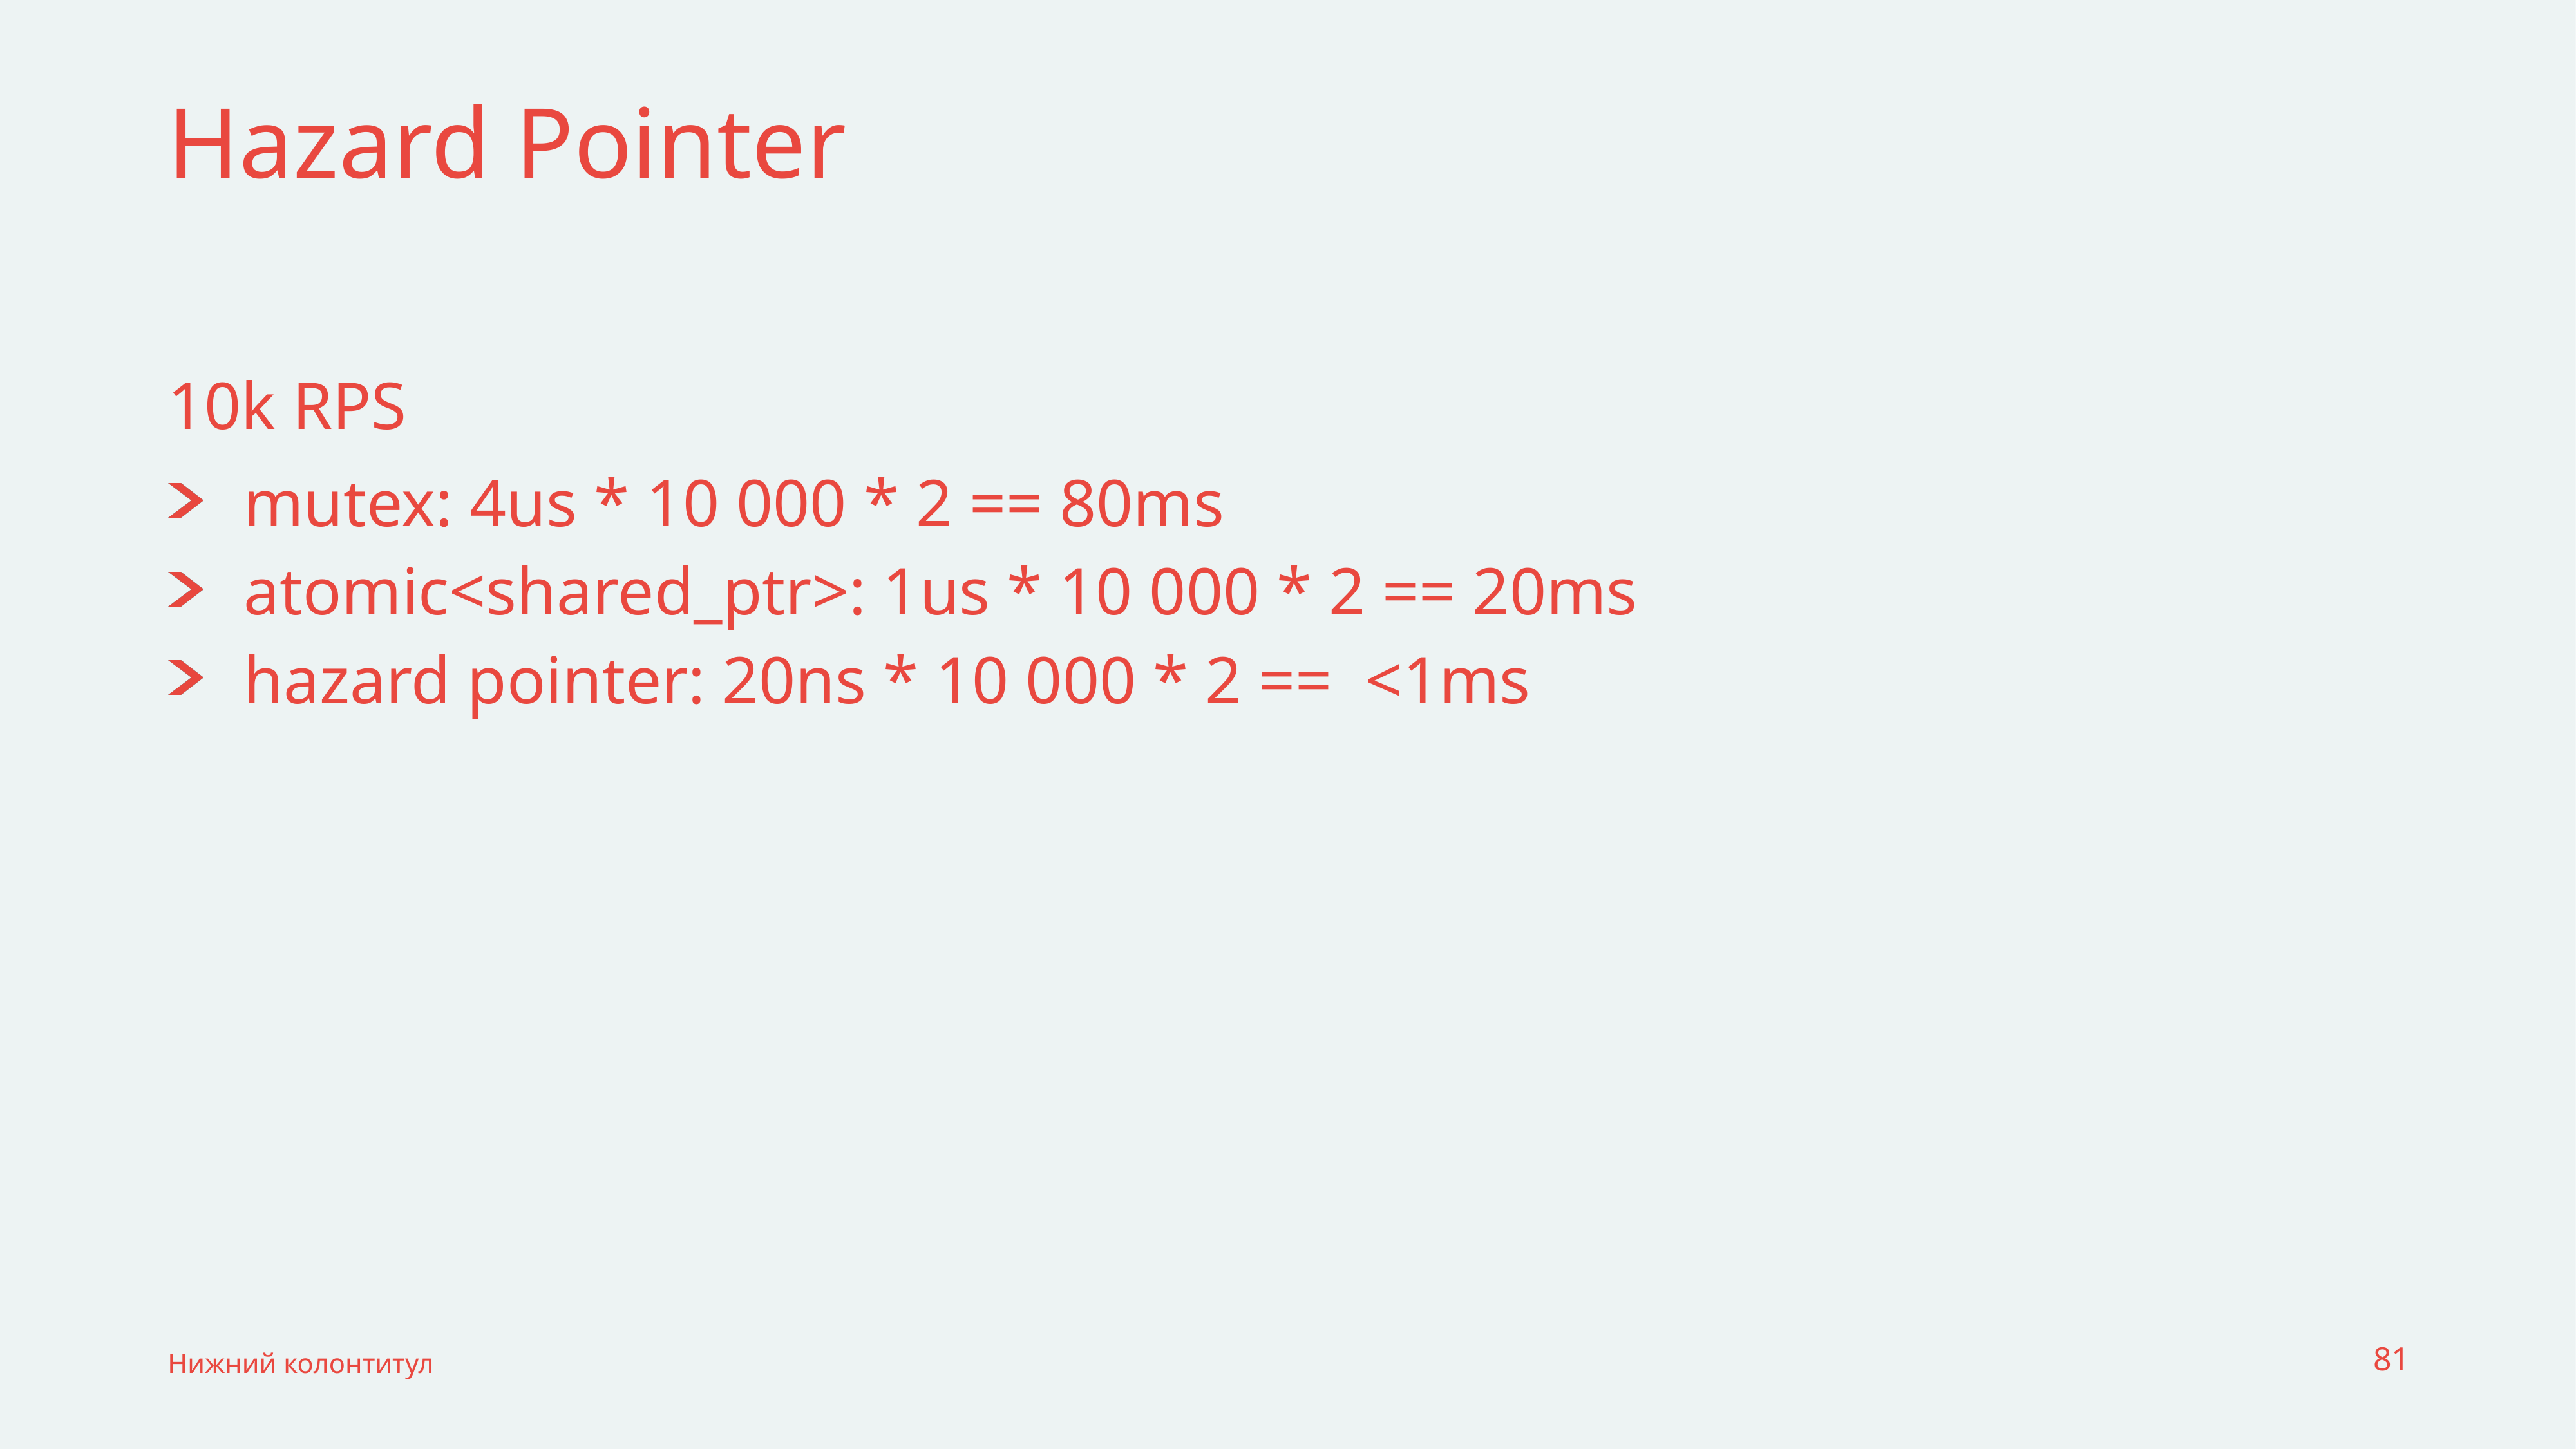

# Hazard Pointer
Как выделить ключевую мысль
и сделать списки
10k RPS
mutex: 4us * 10 000 * 2 == 80ms
atomic<shared_ptr>: 1us * 10 000 * 2 == 20ms
hazard pointer: 20ns * 10 000 * 2 == <1ms
Нижний колонтитул